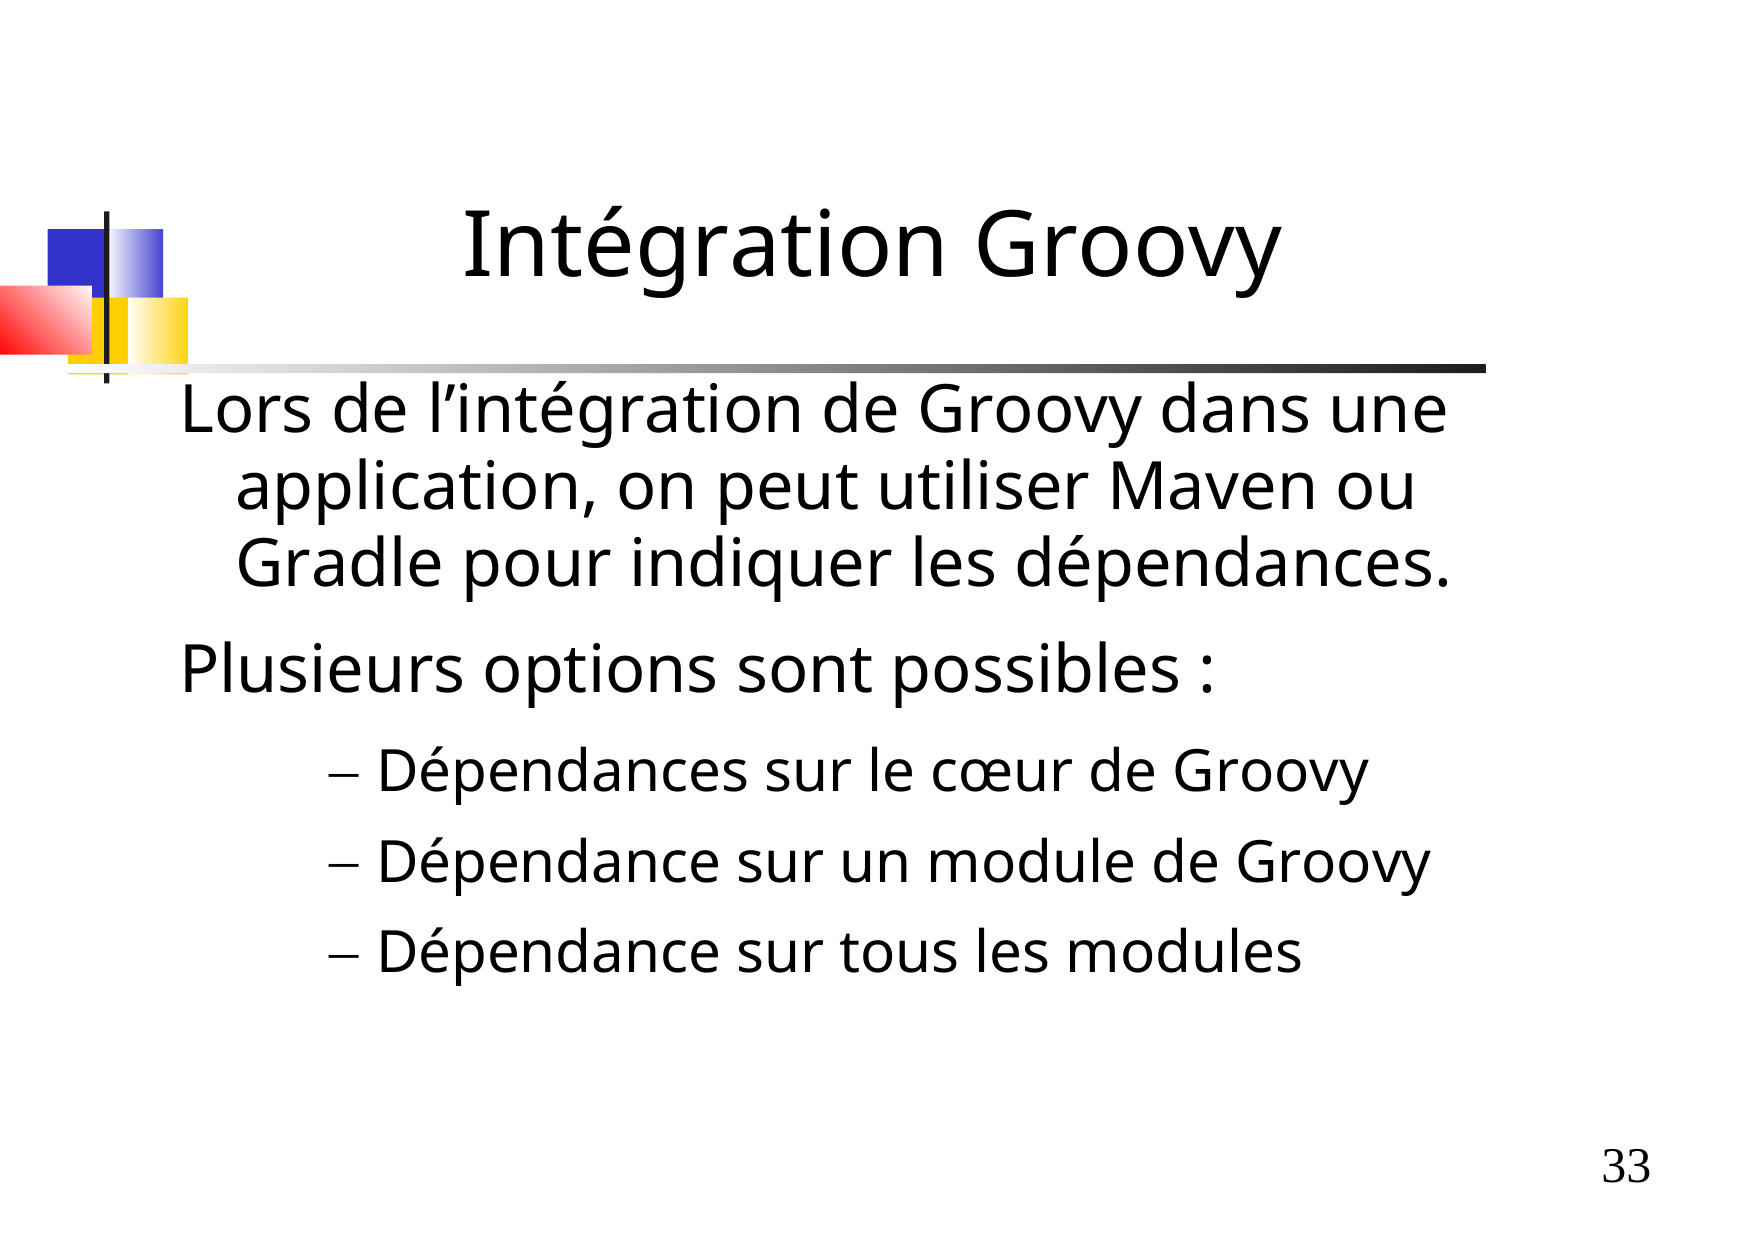

# Intégration Groovy
Lors de l’intégration de Groovy dans une application, on peut utiliser Maven ou Gradle pour indiquer les dépendances.
Plusieurs options sont possibles :
Dépendances sur le cœur de Groovy
Dépendance sur un module de Groovy
Dépendance sur tous les modules